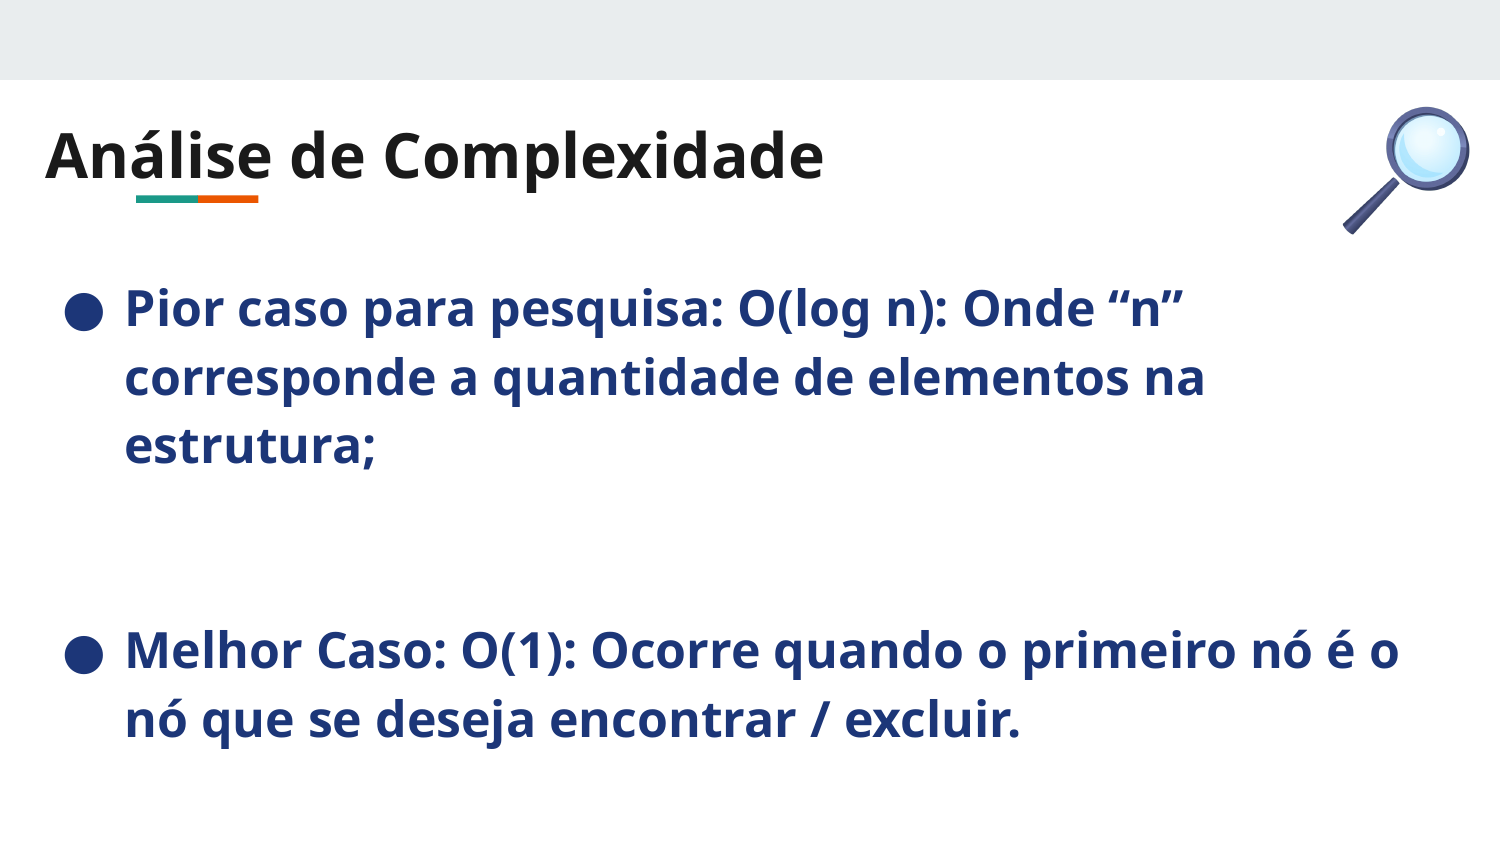

# Análise de Complexidade
Pior caso para pesquisa: O(log n): Onde “n” corresponde a quantidade de elementos na estrutura;
Melhor Caso: O(1): Ocorre quando o primeiro nó é o nó que se deseja encontrar / excluir.